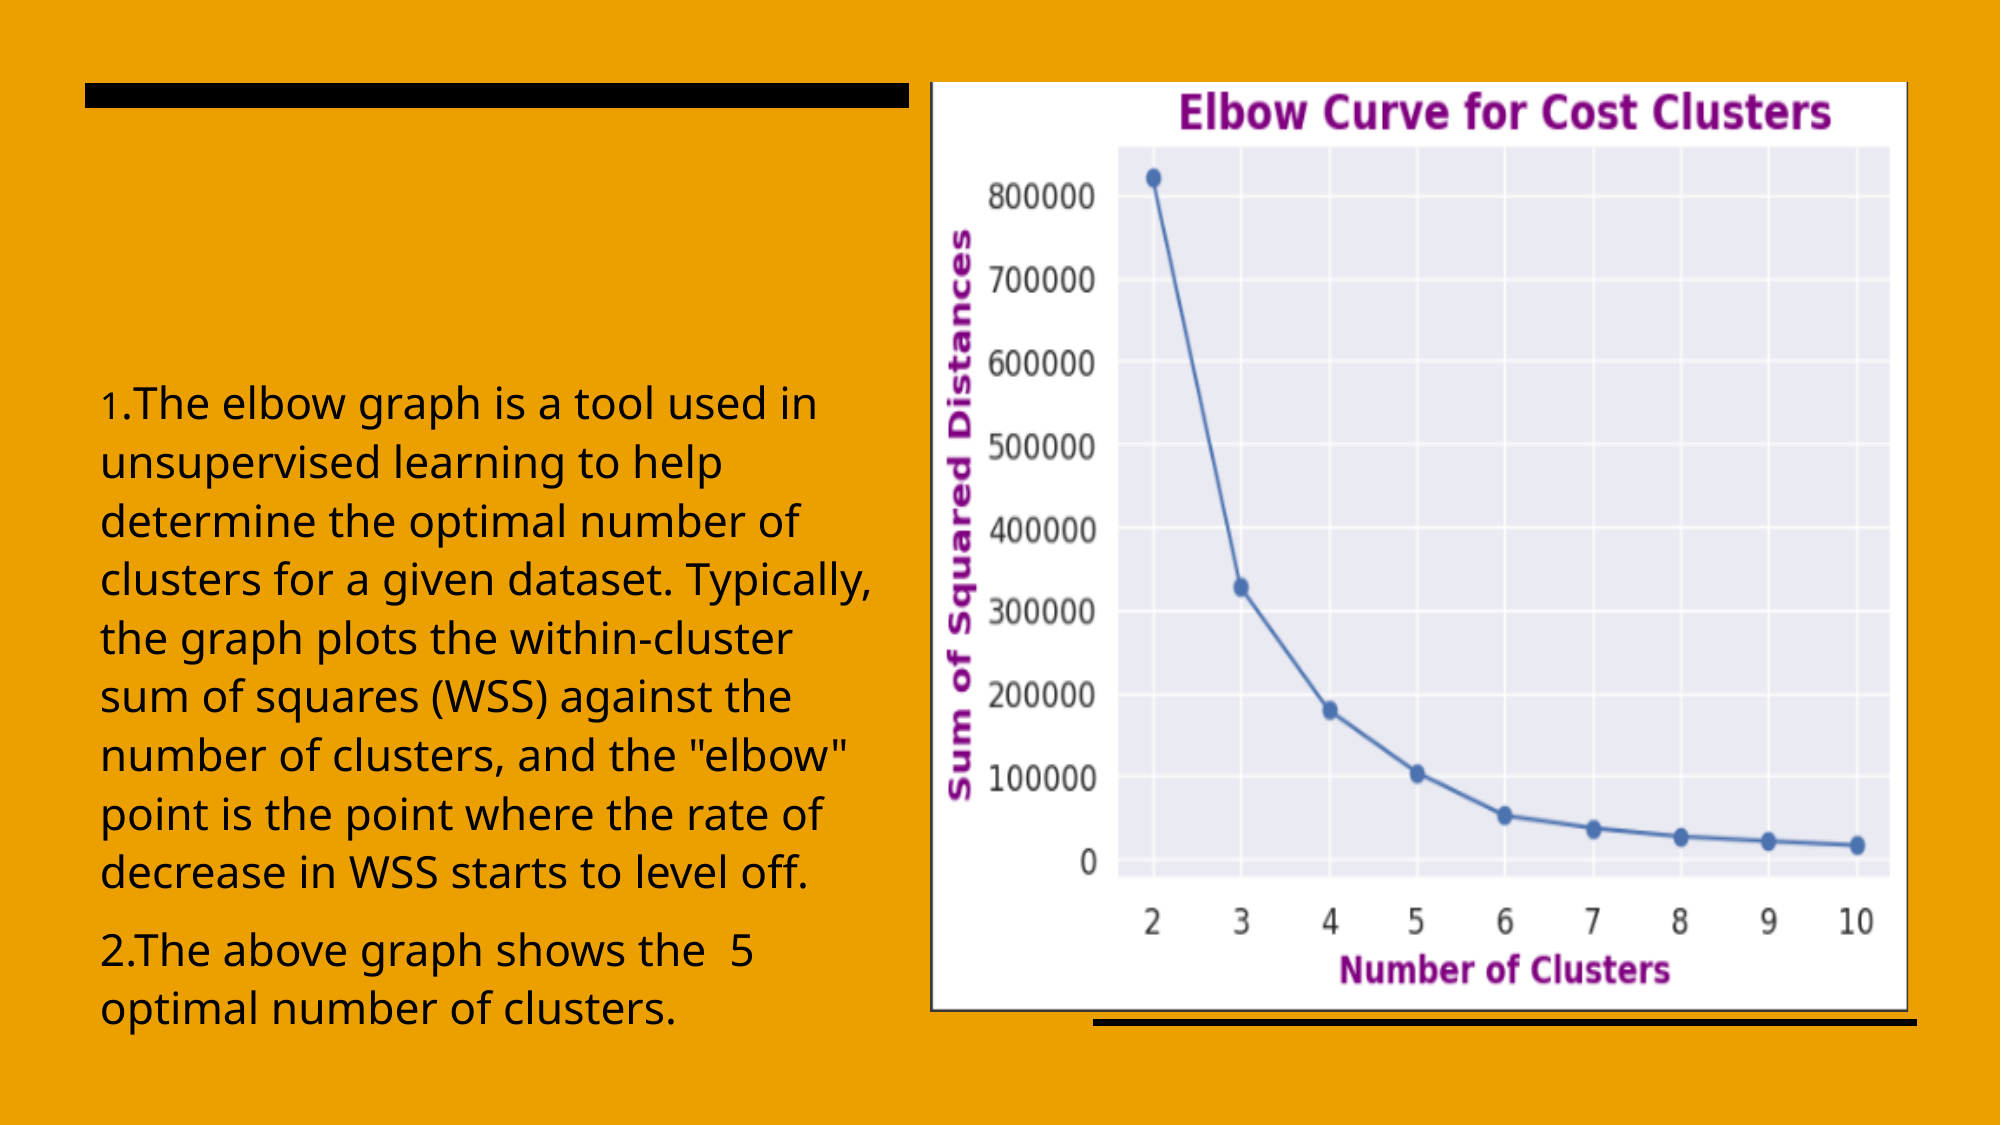

# Using the elbow-method to calculate the optimal number of clusters:
1.The elbow graph is a tool used in unsupervised learning to help determine the optimal number of clusters for a given dataset. Typically, the graph plots the within-cluster sum of squares (WSS) against the number of clusters, and the "elbow" point is the point where the rate of decrease in WSS starts to level off.
2.The above graph shows the  5 optimal number of clusters.